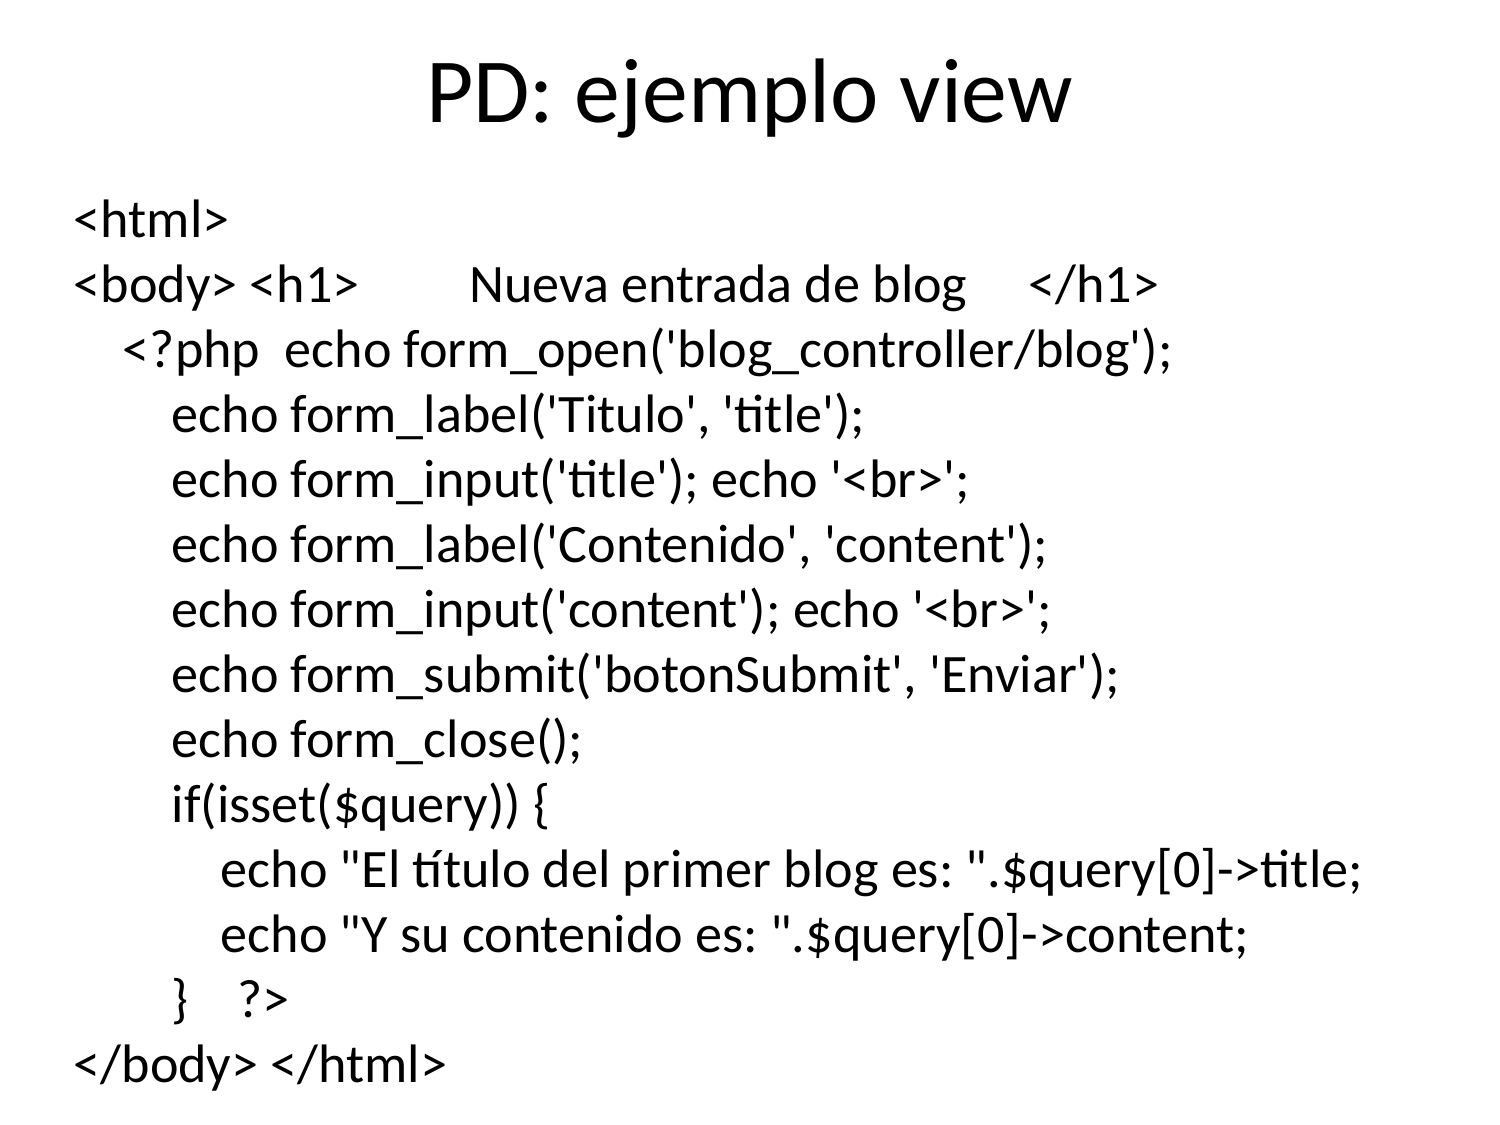

# PD: ejemplo view
<html>
<body> <h1> Nueva entrada de blog </h1>
 <?php echo form_open('blog_controller/blog');
 echo form_label('Titulo', 'title');
 echo form_input('title'); echo '<br>';
 echo form_label('Contenido', 'content');
 echo form_input('content'); echo '<br>';
 echo form_submit('botonSubmit', 'Enviar');
 echo form_close();
 if(isset($query)) {
 echo "El título del primer blog es: ".$query[0]->title;
 echo "Y su contenido es: ".$query[0]->content;
 } ?>
</body> </html>